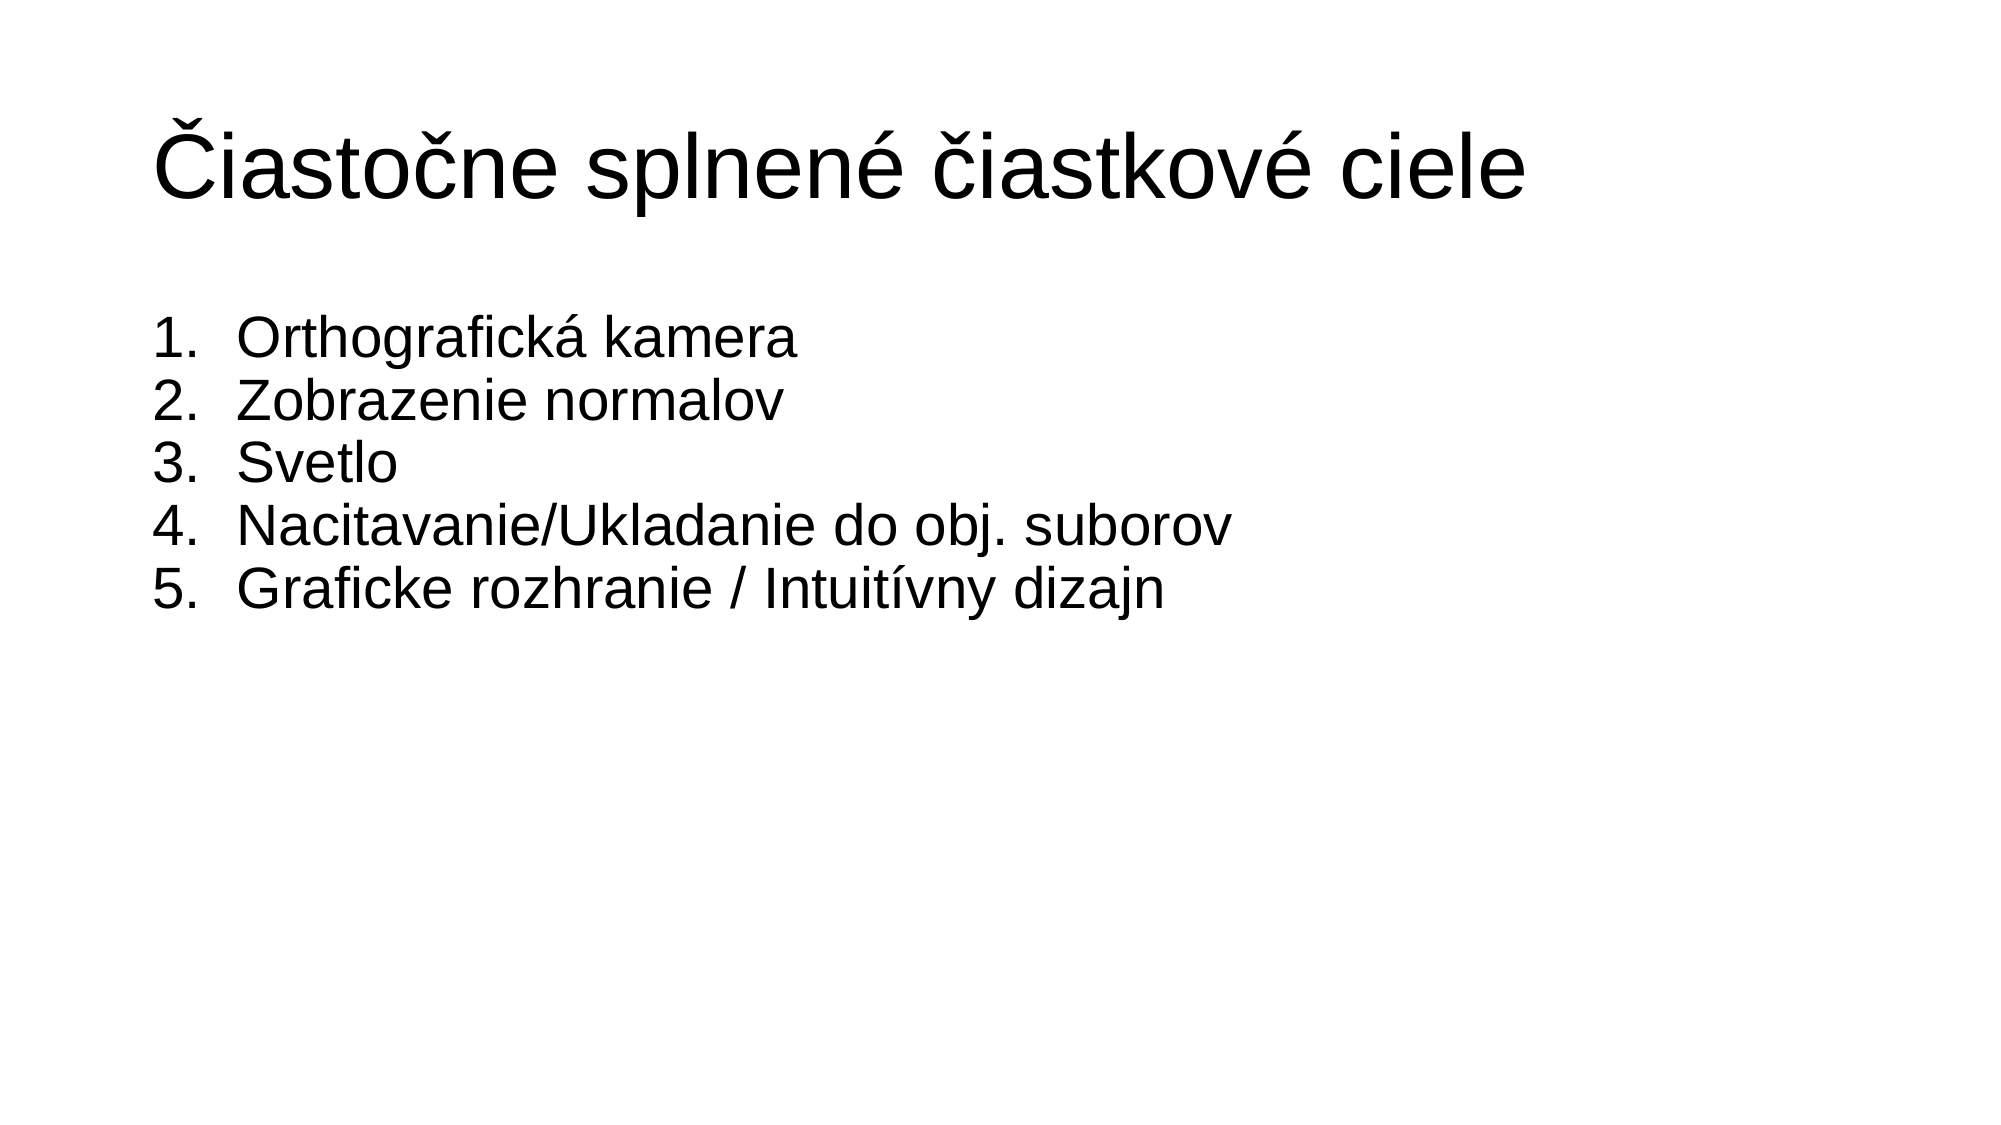

# Čiastočne splnené čiastkové ciele
Orthografická kamera
Zobrazenie normalov
Svetlo
Nacitavanie/Ukladanie do obj. suborov
Graficke rozhranie / Intuitívny dizajn